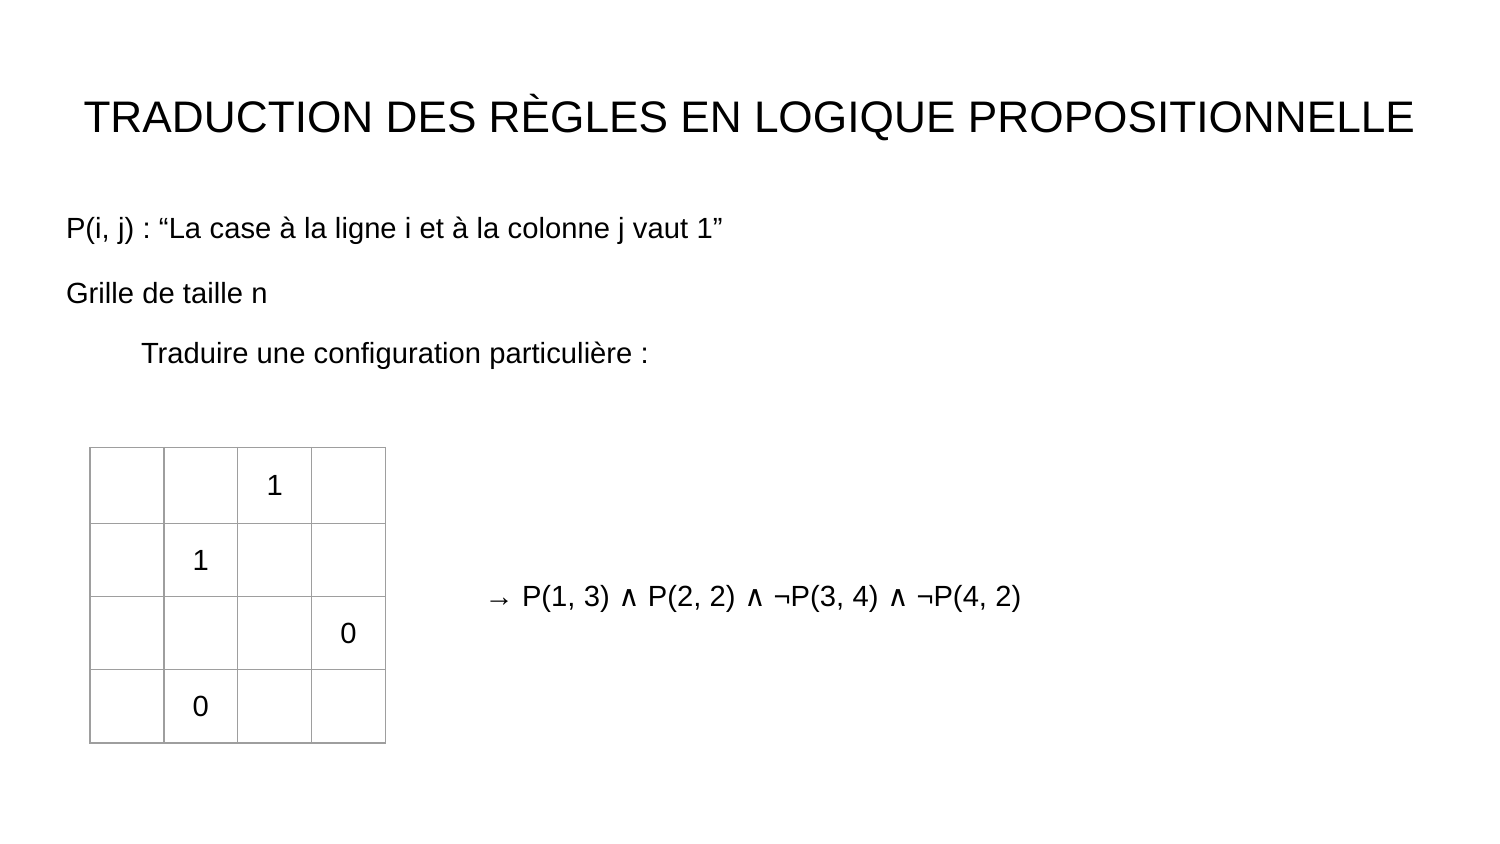

# TRADUCTION DES RÈGLES EN LOGIQUE PROPOSITIONNELLE
P(i, j) : “La case à la ligne i et à la colonne j vaut 1”
Grille de taille n
Traduire une configuration particulière :
| | | 1 | |
| --- | --- | --- | --- |
| | 1 | | |
| | | | 0 |
| | 0 | | |
→ P(1, 3) ∧ P(2, 2) ∧ ¬P(3, 4) ∧ ¬P(4, 2)